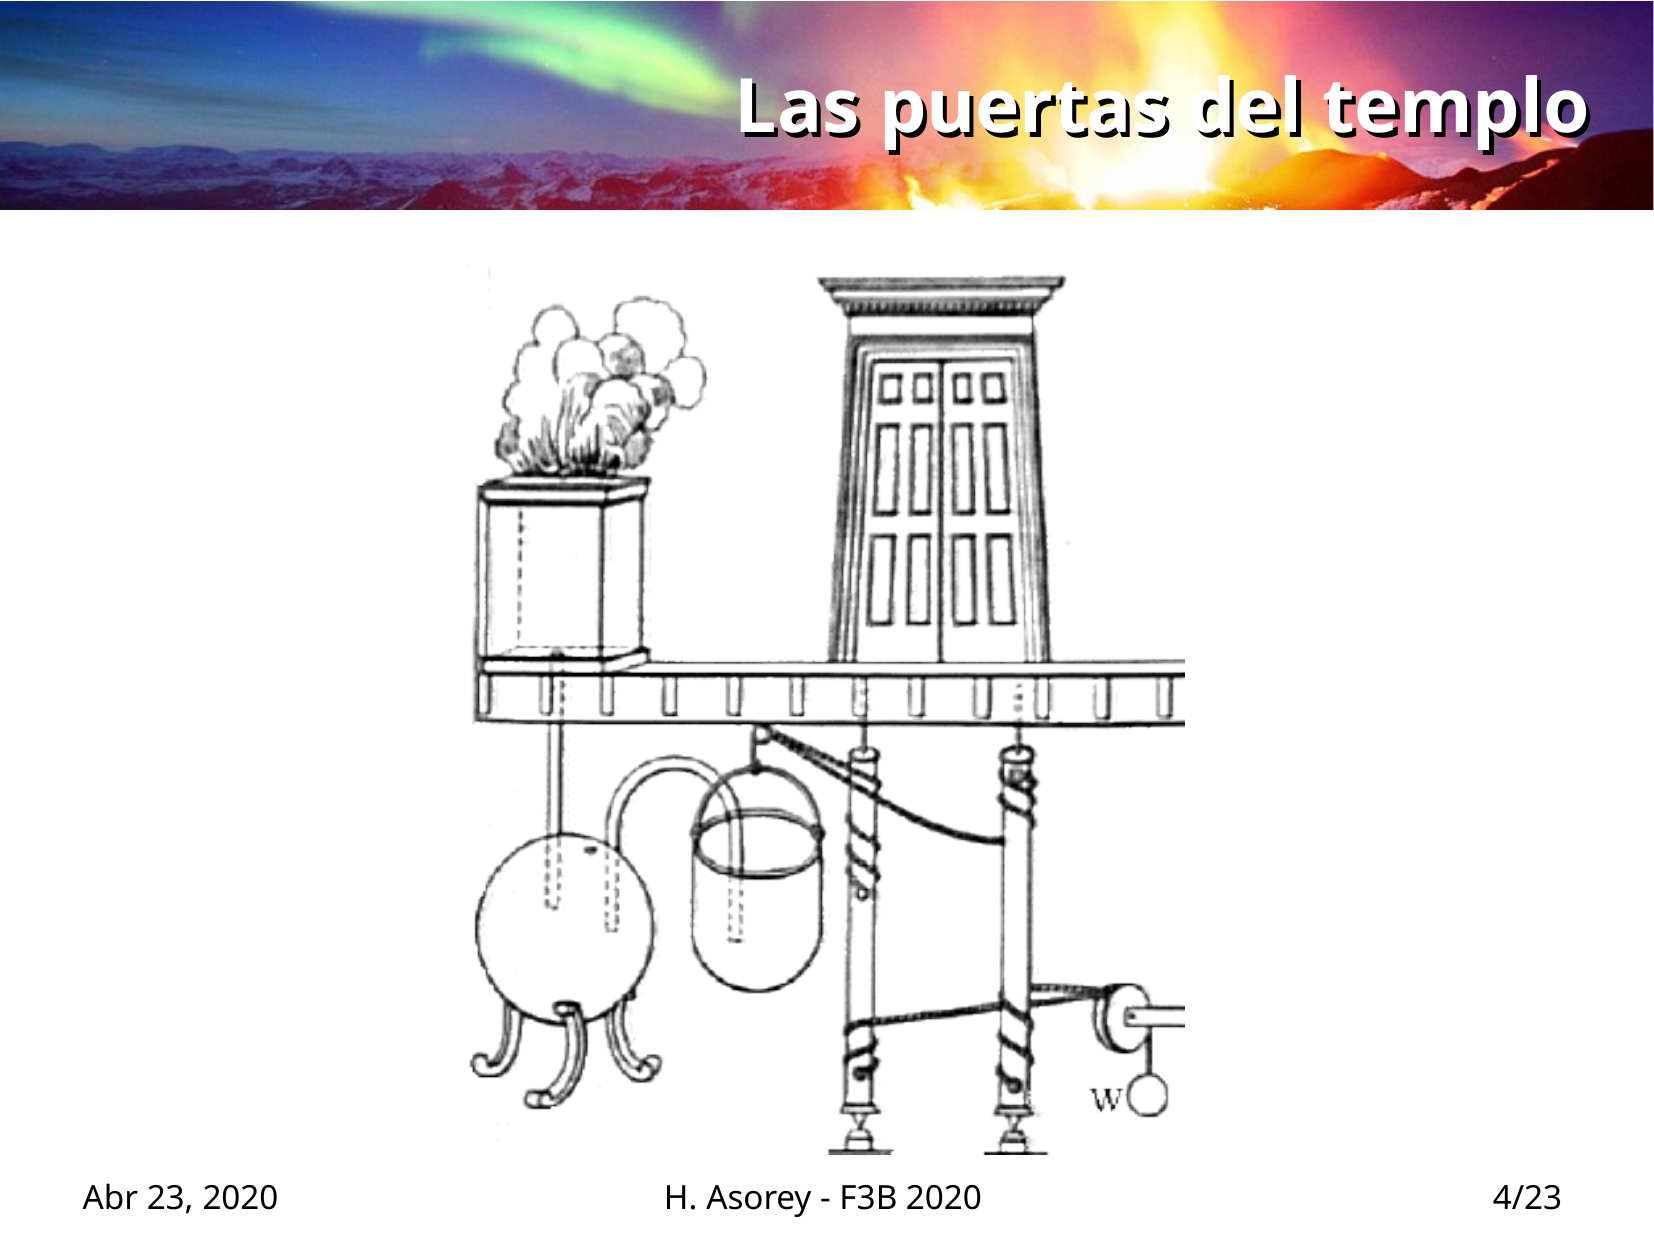

# Las puertas del templo
Abr 23, 2020
H. Asorey - F3B 2020
4